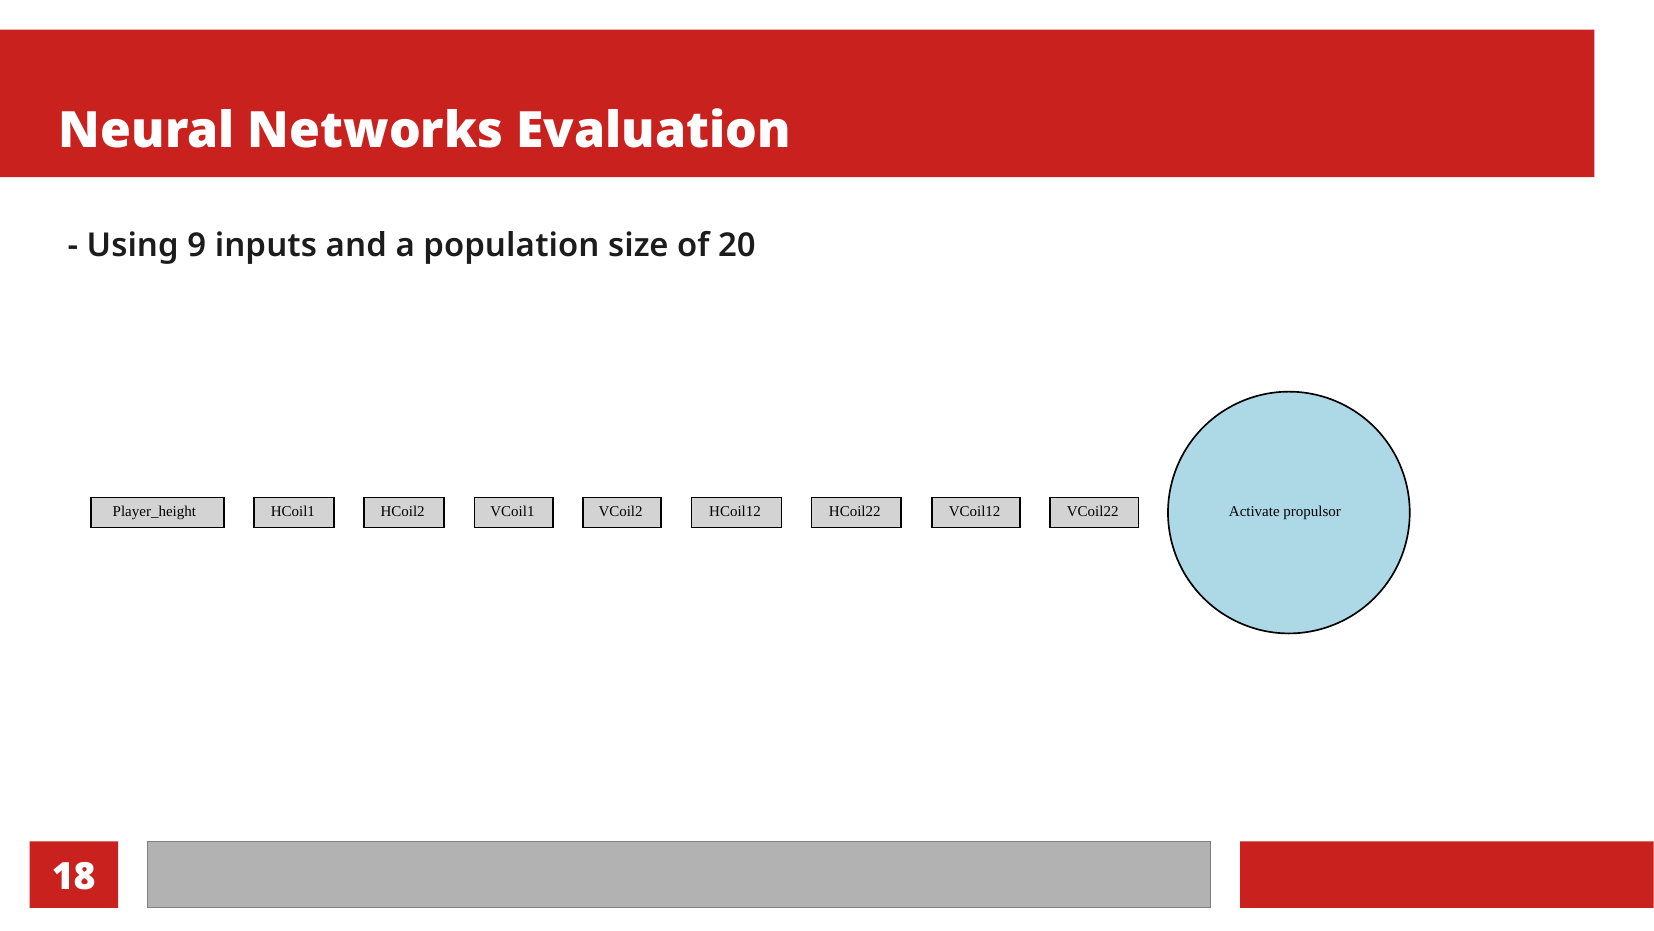

# Neural Networks Evaluation
 - Using 9 inputs and a population size of 20
18